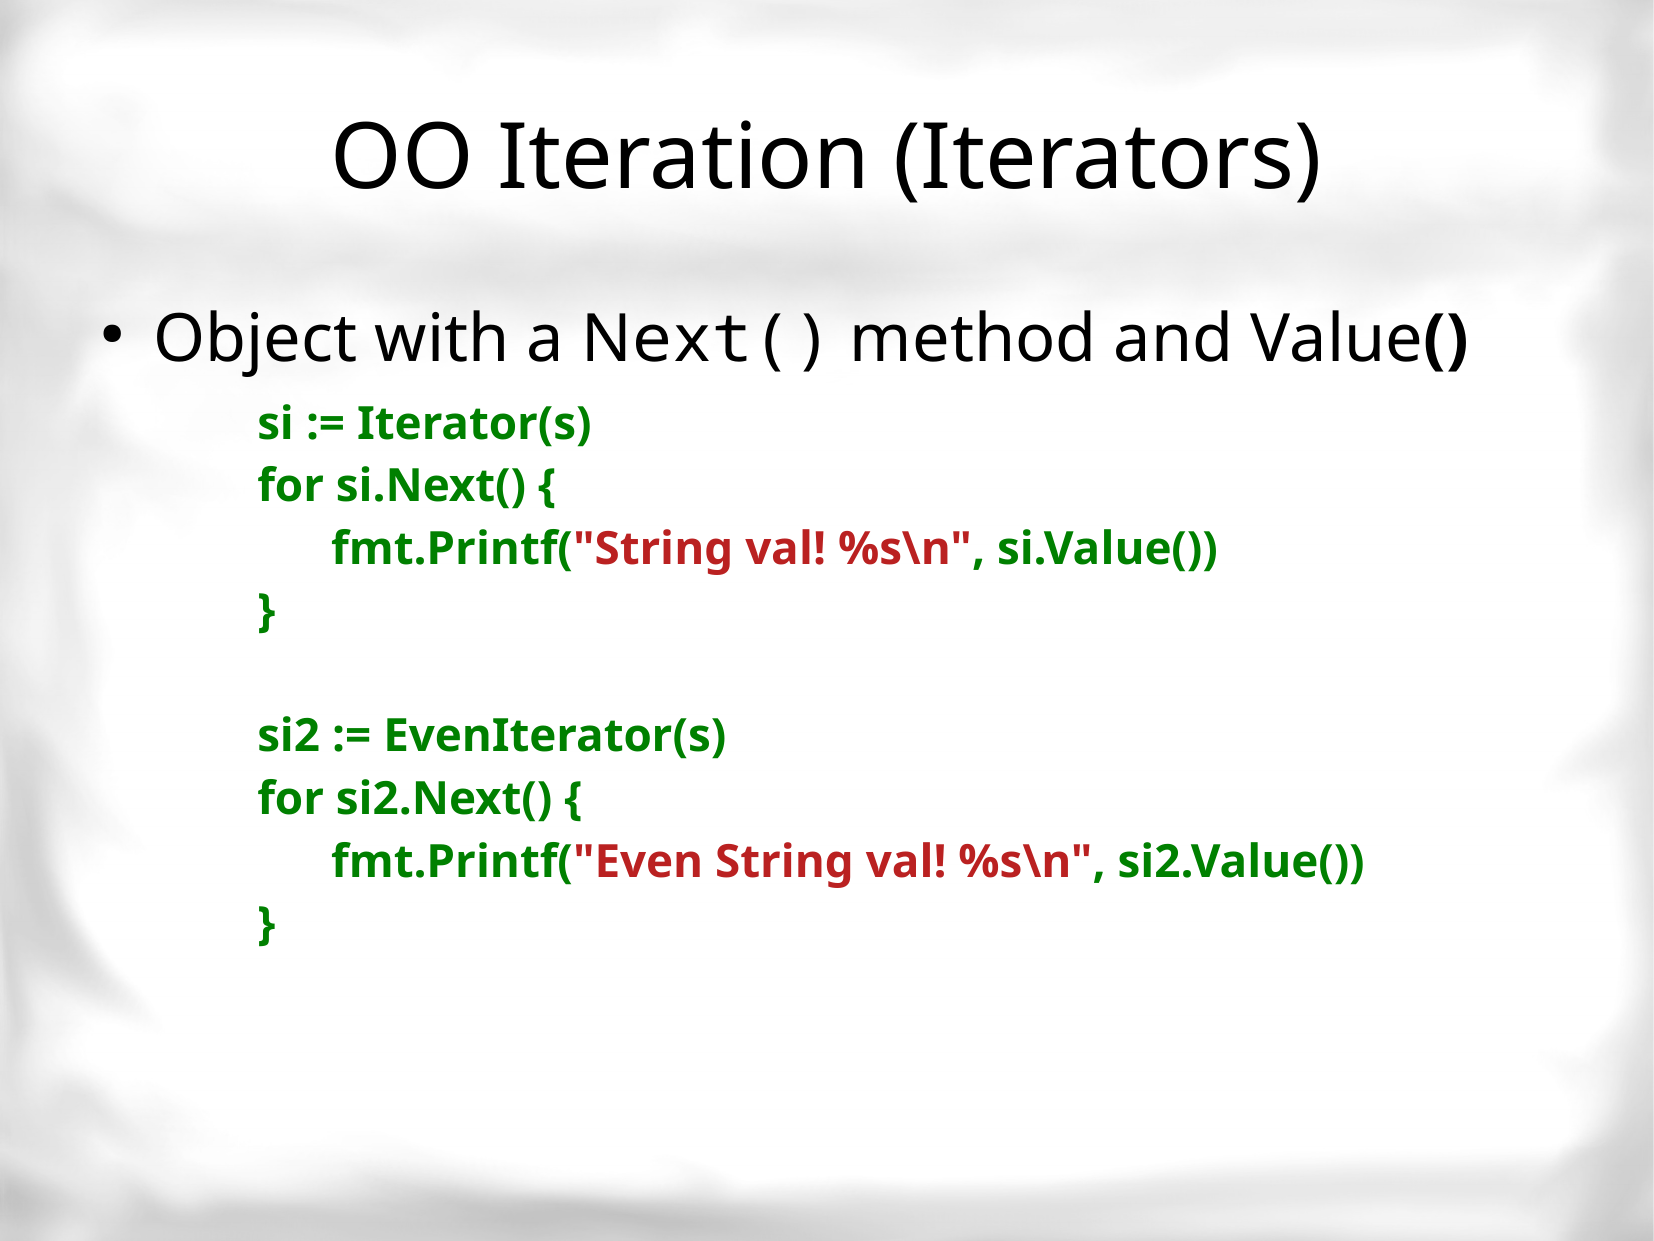

# OO Iteration (Iterators)
Object with a Next() method and Value()
	si := Iterator(s)
	for si.Next() {
		fmt.Printf("String val! %s\n", si.Value())
	}
	si2 := EvenIterator(s)
	for si2.Next() {
		fmt.Printf("Even String val! %s\n", si2.Value())
	}